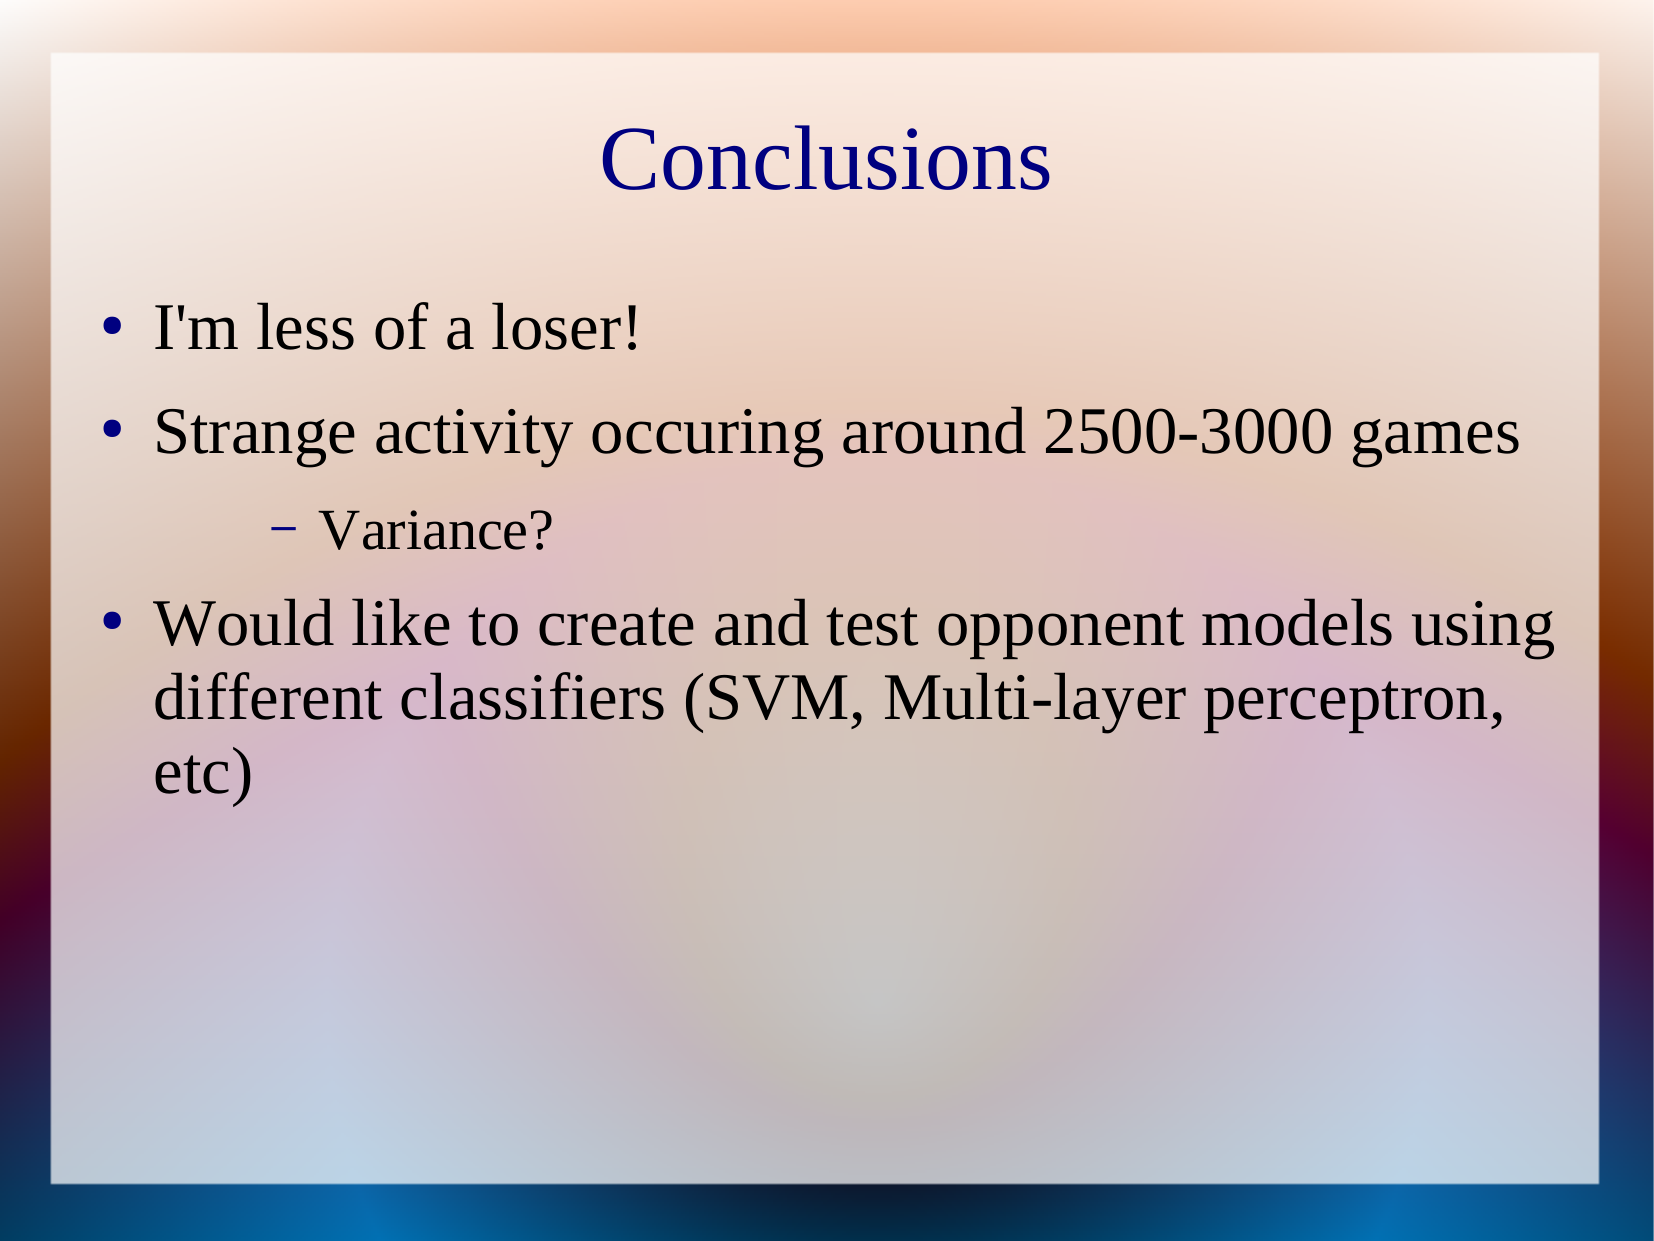

# Conclusions
I'm less of a loser!
Strange activity occuring around 2500-3000 games
Variance?
Would like to create and test opponent models using different classifiers (SVM, Multi-layer perceptron, etc)